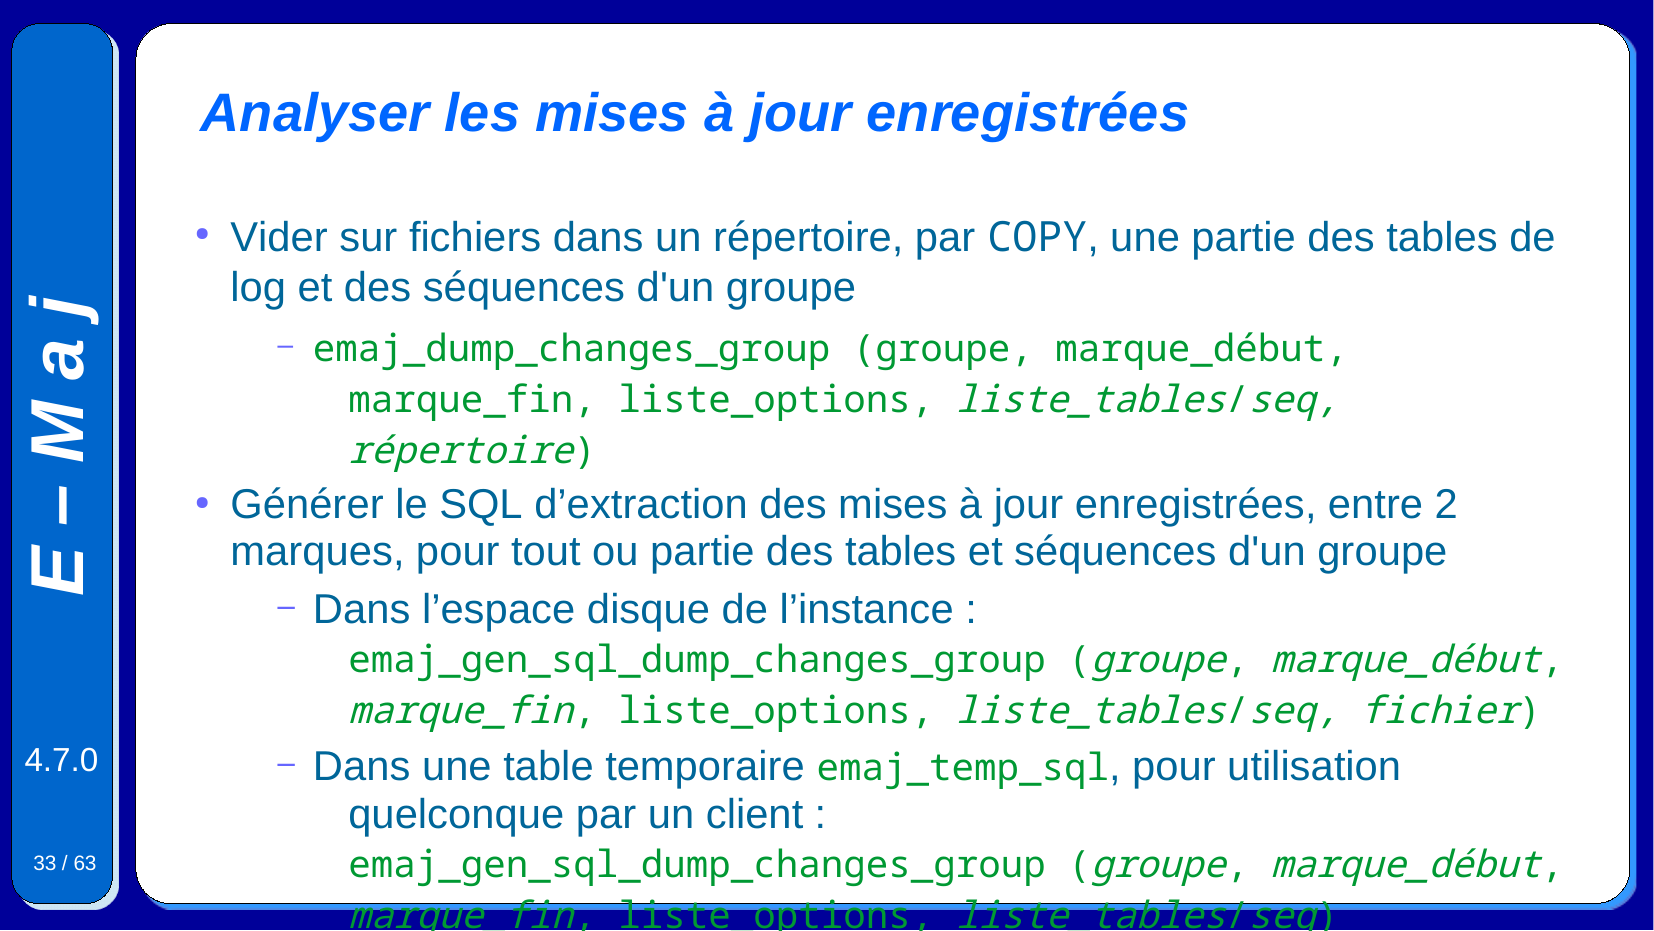

# Analyser les mises à jour enregistrées
Vider sur fichiers dans un répertoire, par COPY, une partie des tables de log et des séquences d'un groupe
emaj_dump_changes_group (groupe, marque_début, marque_fin, liste_options, liste_tables/seq, répertoire)
Générer le SQL d’extraction des mises à jour enregistrées, entre 2 marques, pour tout ou partie des tables et séquences d'un groupe
Dans l’espace disque de l’instance :
emaj_gen_sql_dump_changes_group (groupe, marque_début, marque_fin, liste_options, liste_tables/seq, fichier)
Dans une table temporaire emaj_temp_sql, pour utilisation quelconque par un client :
emaj_gen_sql_dump_changes_group (groupe, marque_début, marque_fin, liste_options, liste_tables/seq)